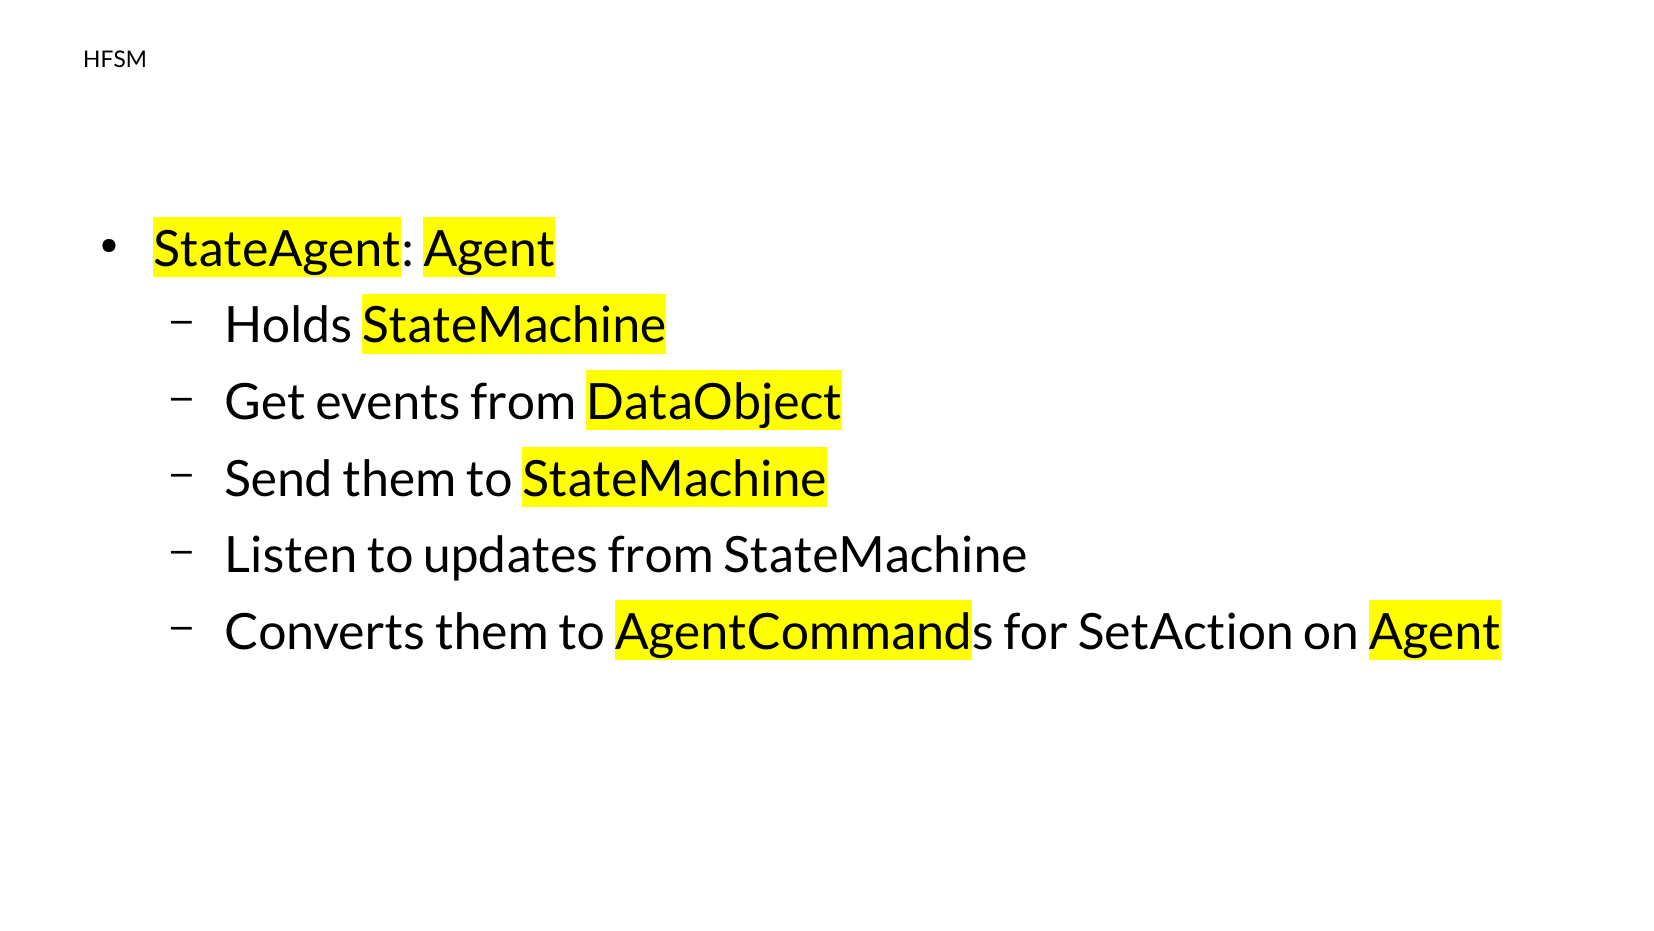

# HFSM
StateAgent: Agent
Holds StateMachine
Get events from DataObject
Send them to StateMachine
Listen to updates from StateMachine
Converts them to AgentCommands for SetAction on Agent